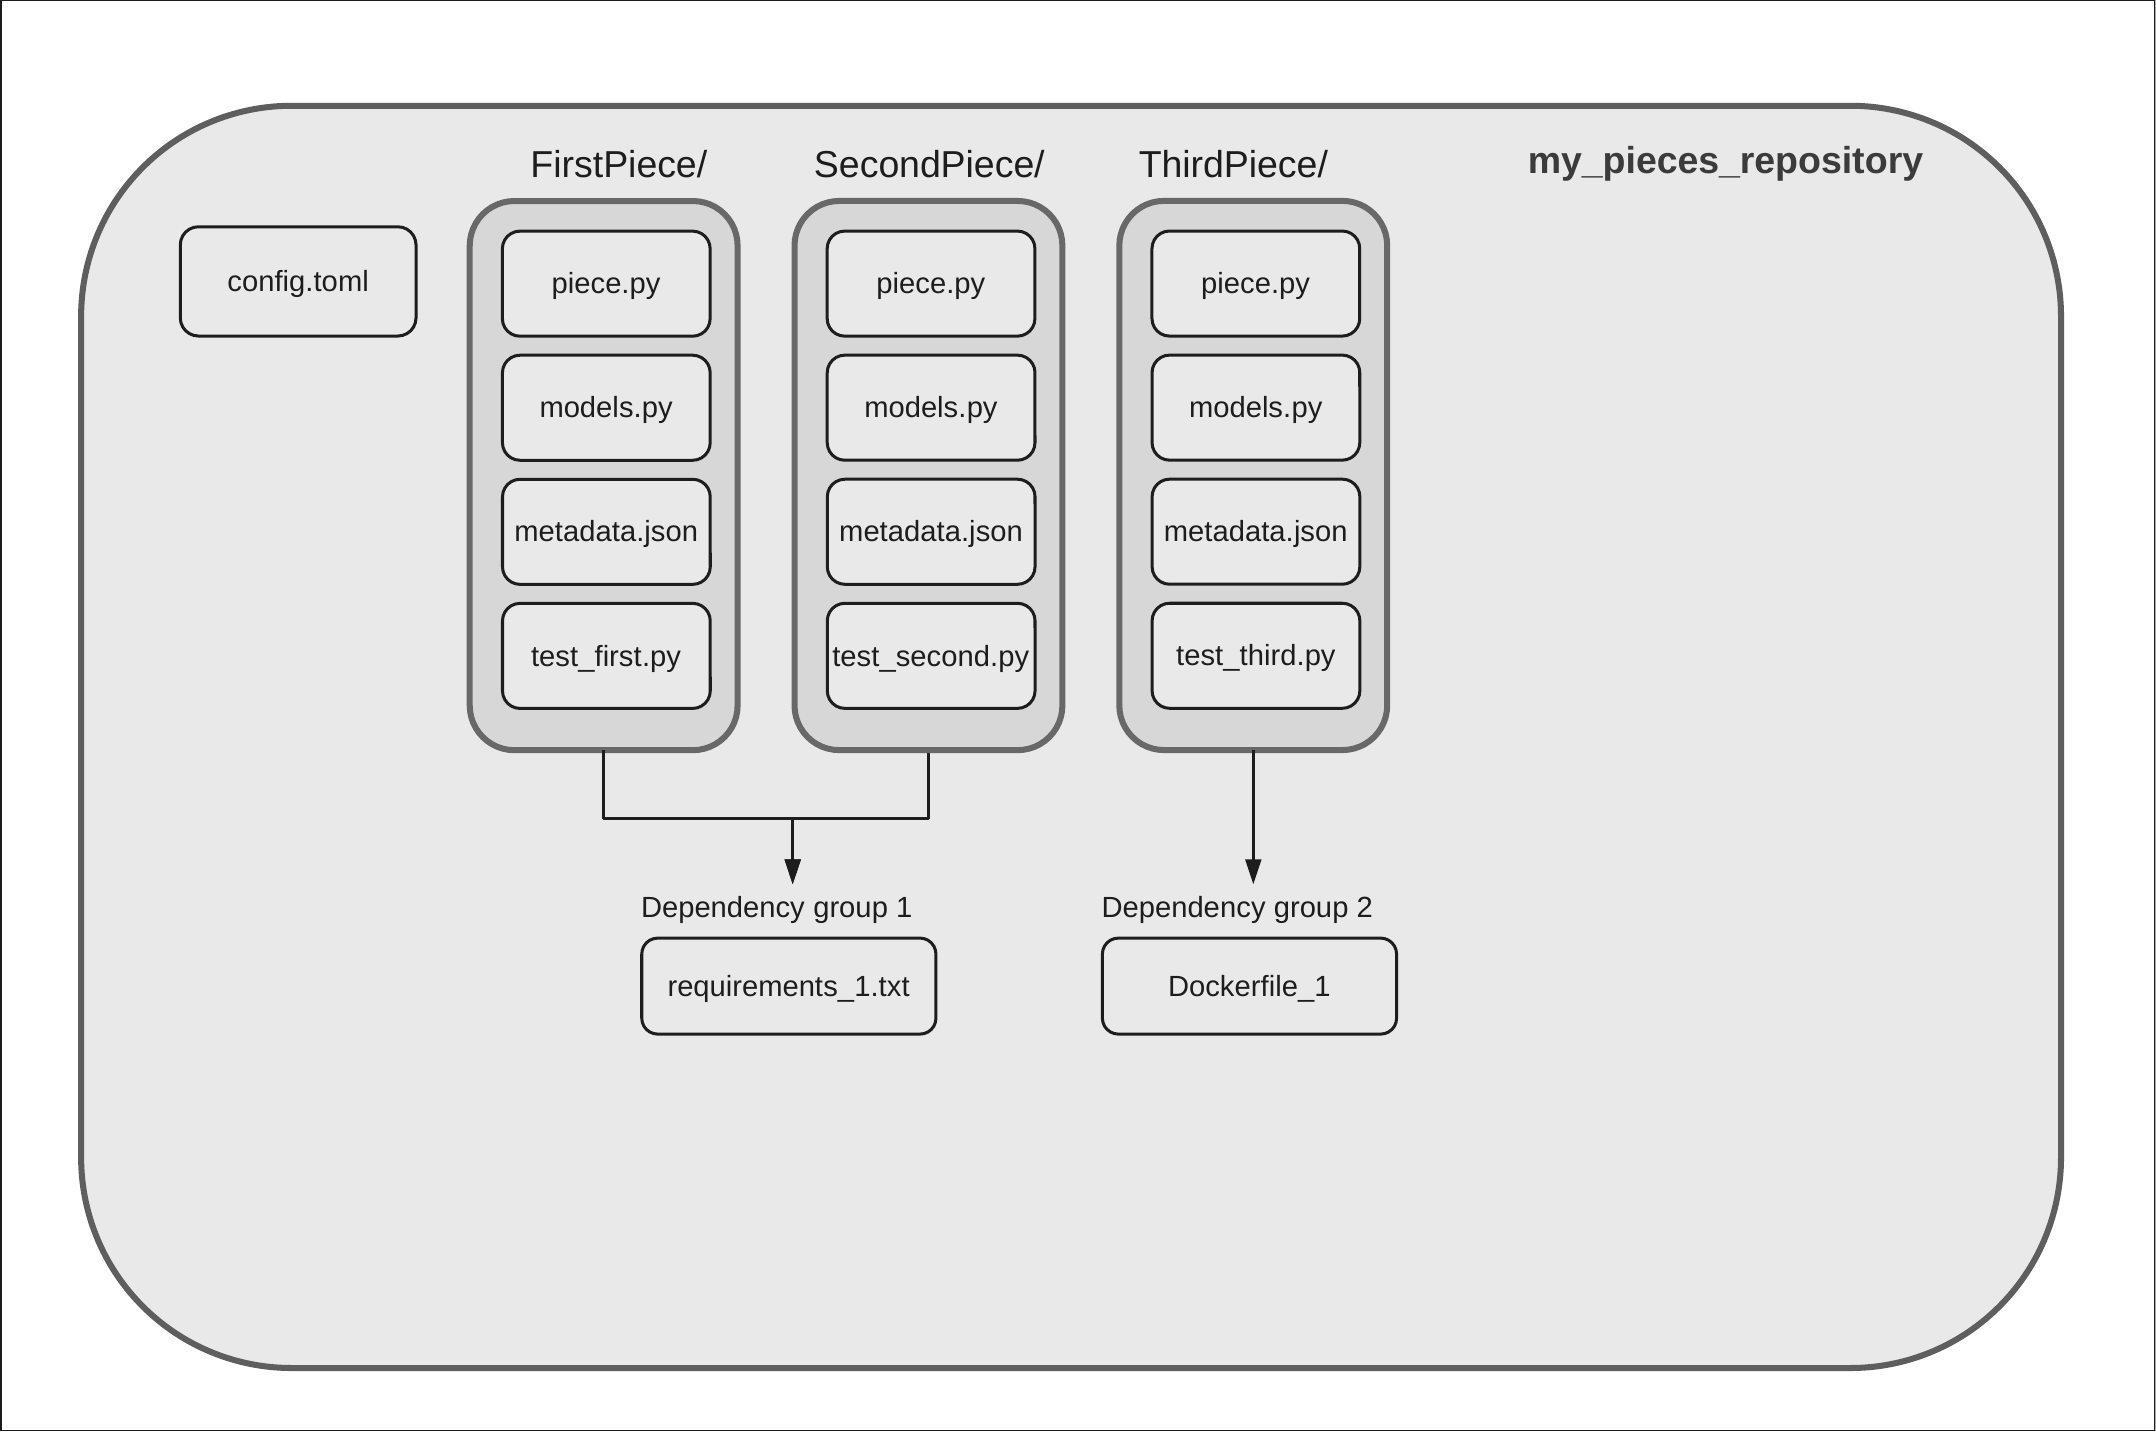

my_pieces_repository
FirstPiece/
SecondPiece/
ThirdPiece/
config.toml
piece.py
piece.py
piece.py
models.py
models.py
models.py
metadata.json
metadata.json
metadata.json
test_third.py
test_second.py
test_first.py
Dependency group 1
requirements_1.txt
Dependency group 2
Dockerfile_1